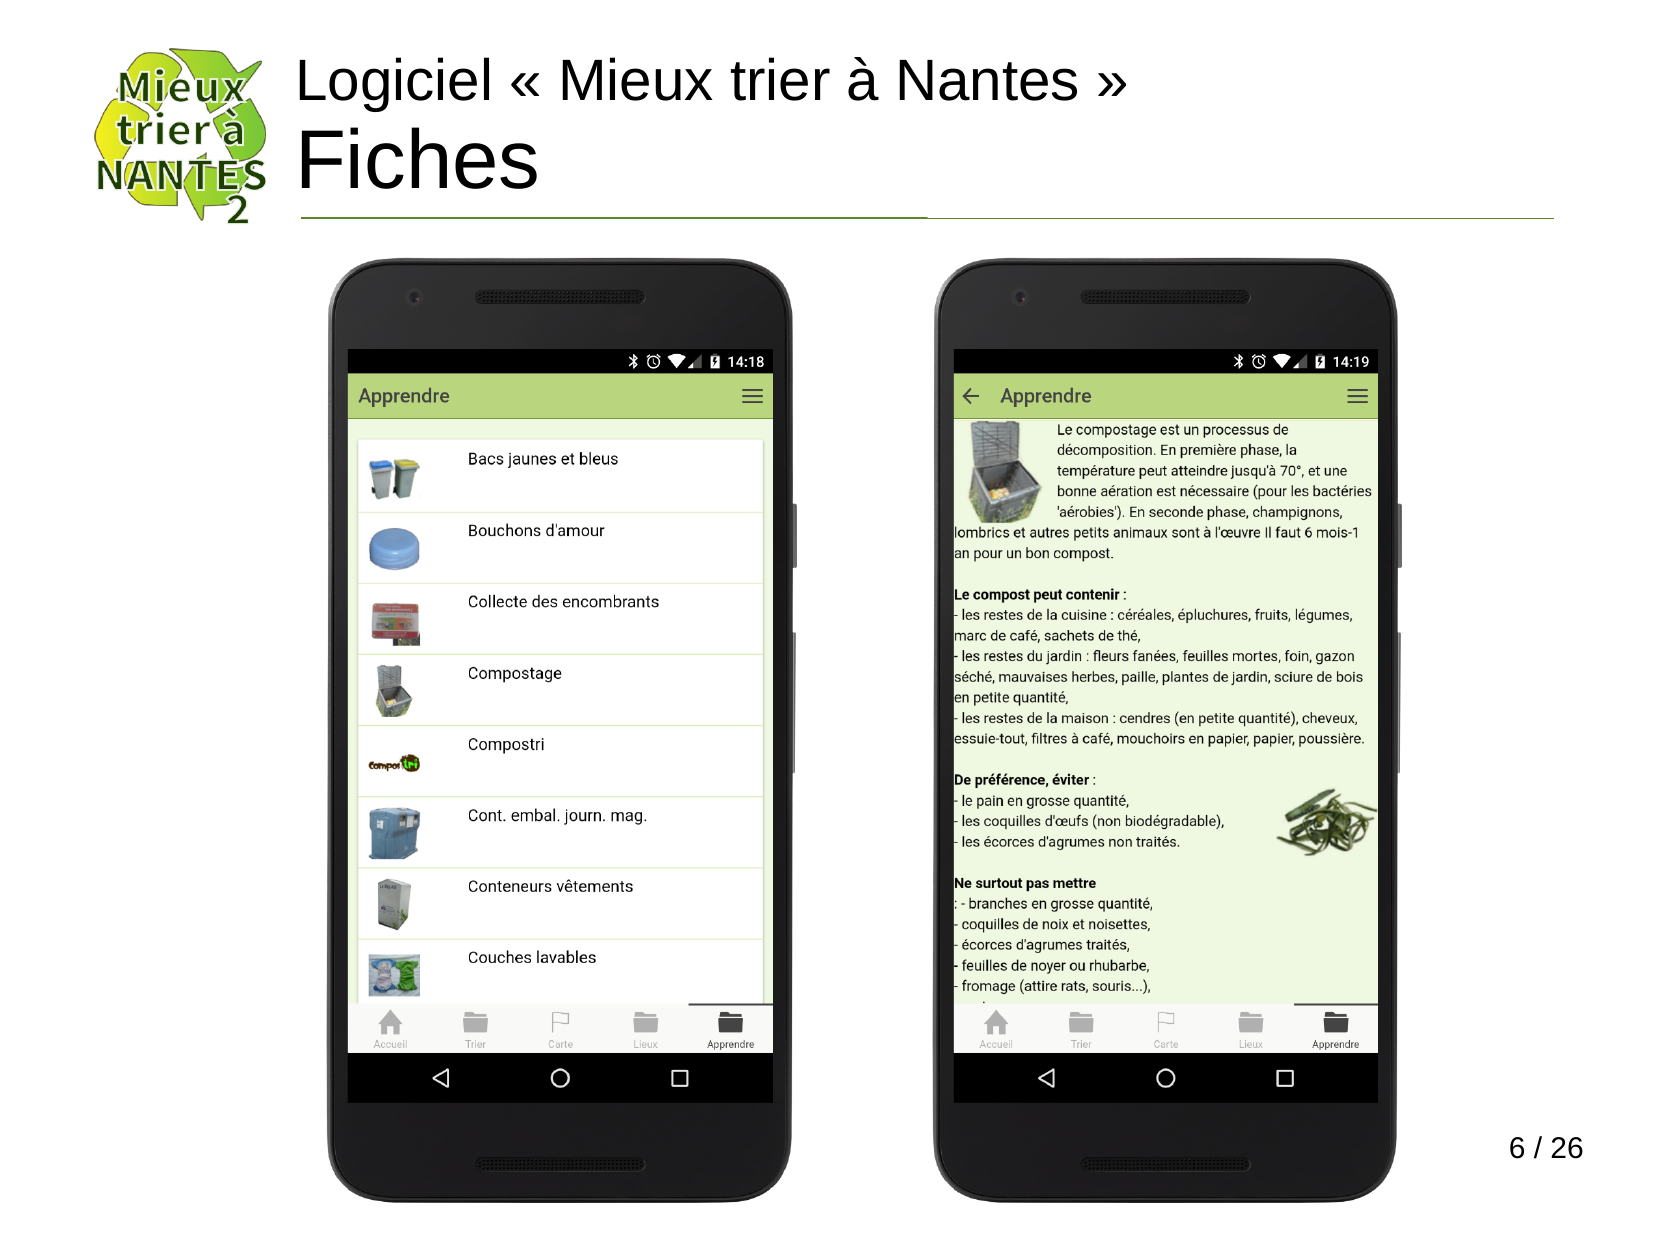

Logiciel « Mieux trier à Nantes »
Fiches
6 / 26